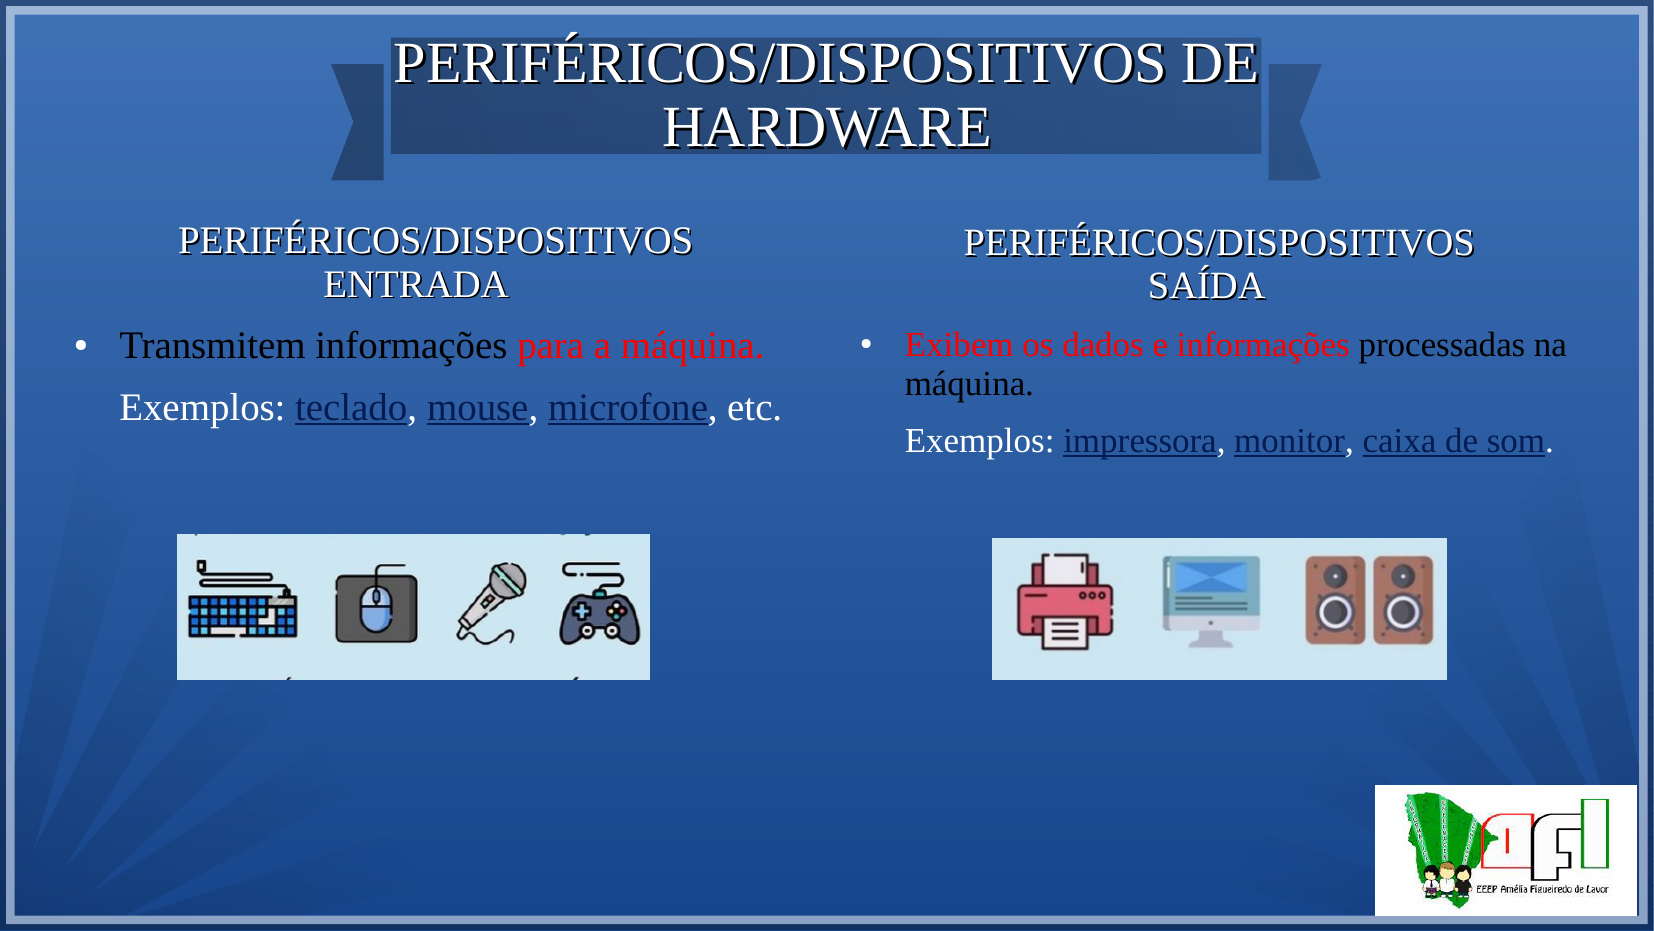

# PERIFÉRICOS/DISPOSITIVOS DE HARDWARE
 PERIFÉRICOS/DISPOSITIVOS ENTRADA
Transmitem informações para a máquina.
Exemplos: teclado, mouse, microfone, etc.
 PERIFÉRICOS/DISPOSITIVOS SAÍDA
Exibem os dados e informações processadas na máquina.
Exemplos: impressora, monitor, caixa de som.